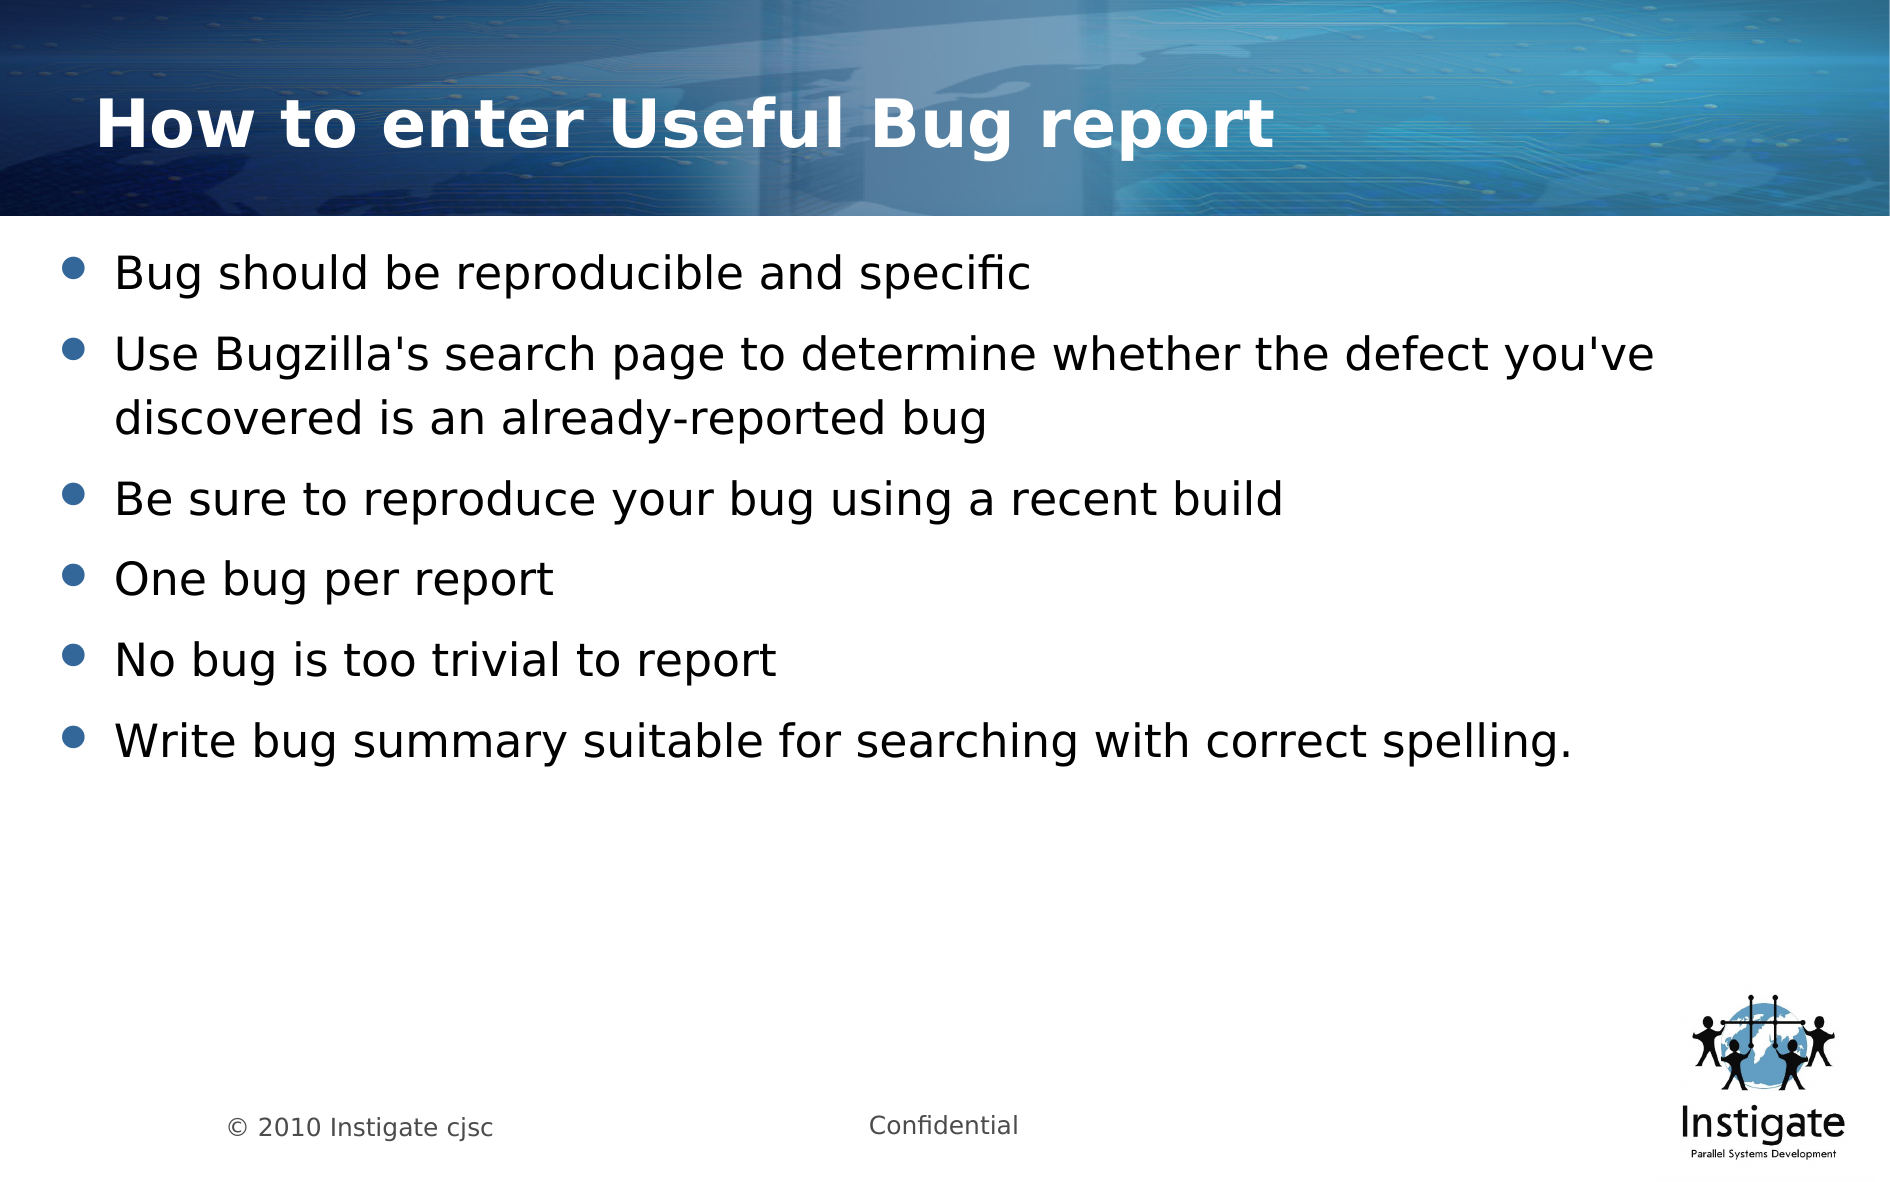

# How to enter Useful Bug report
Bug should be reproducible and specific
Use Bugzilla's search page to determine whether the defect you've discovered is an already-reported bug
Be sure to reproduce your bug using a recent build
One bug per report
No bug is too trivial to report
Write bug summary suitable for searching with correct spelling.